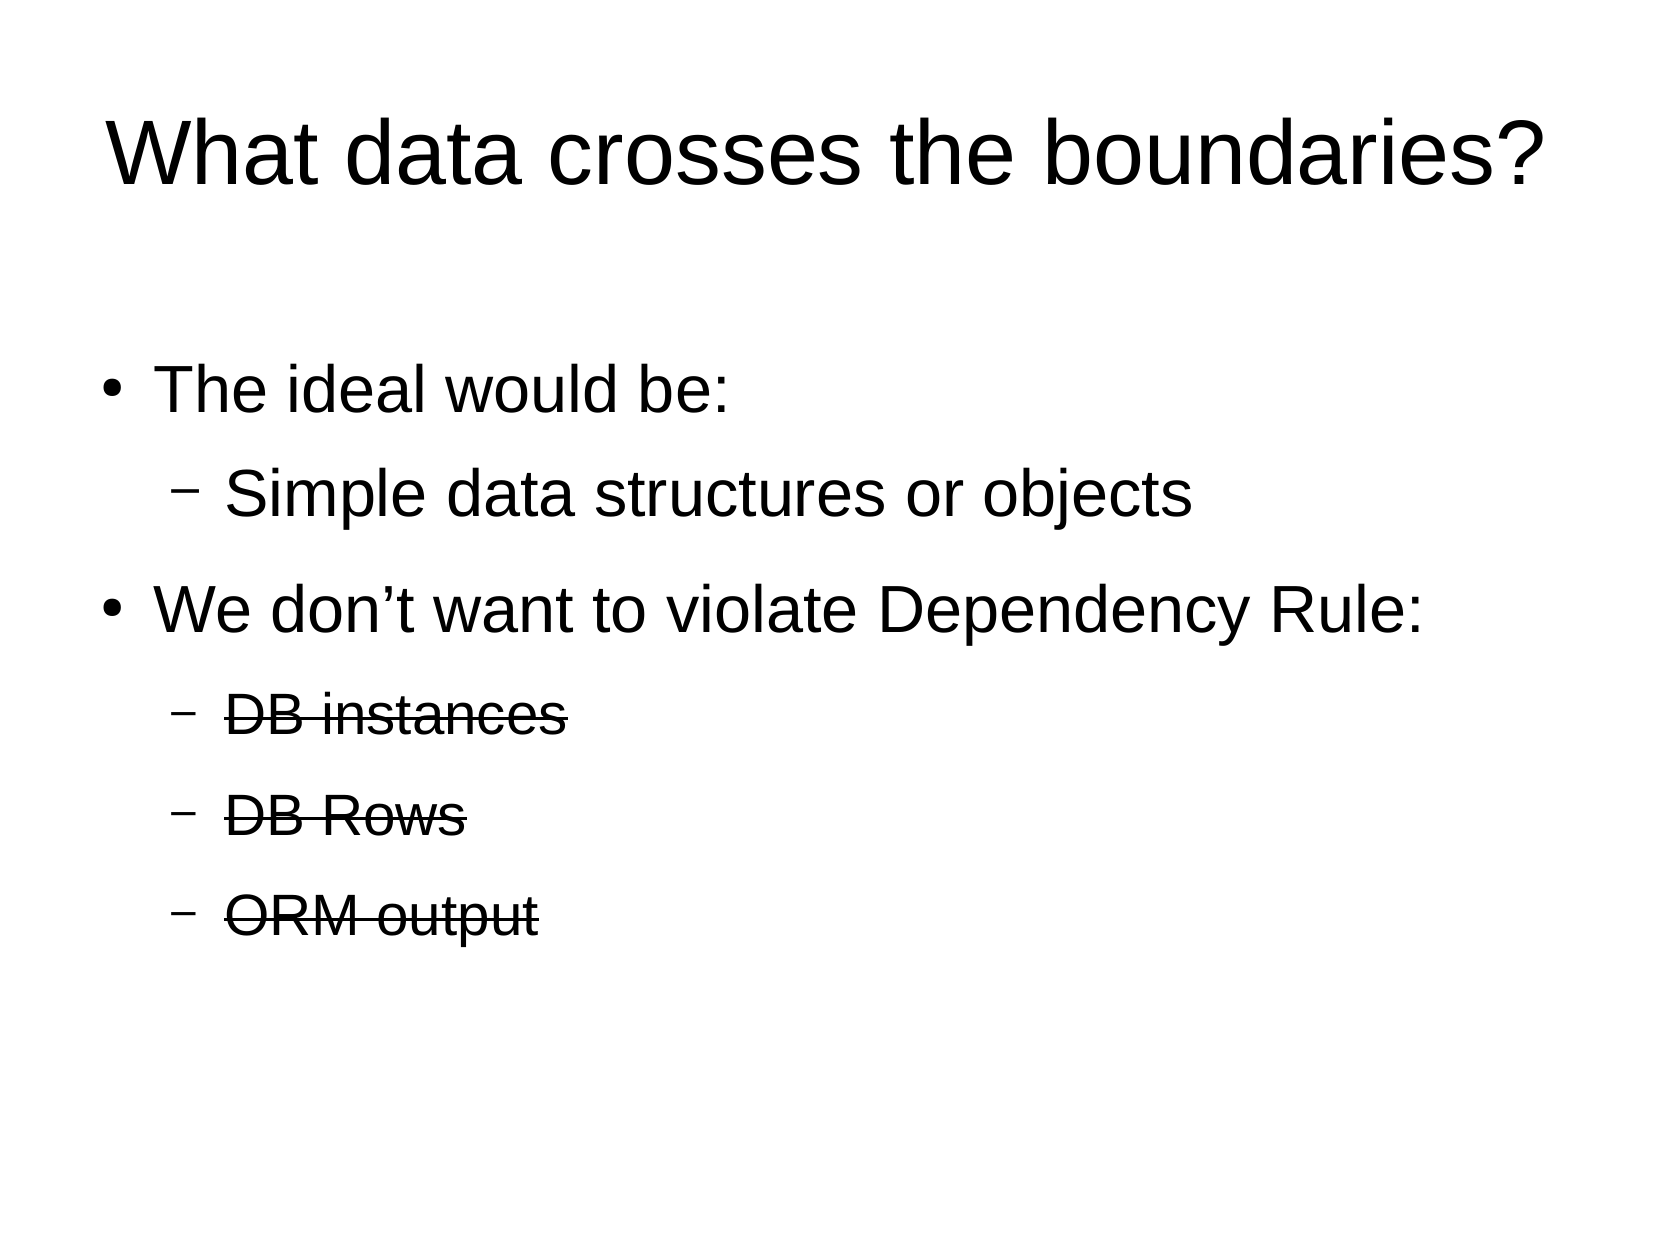

# What data crosses the boundaries?
The ideal would be:
Simple data structures or objects
We don’t want to violate Dependency Rule:
DB instances
DB Rows
ORM output